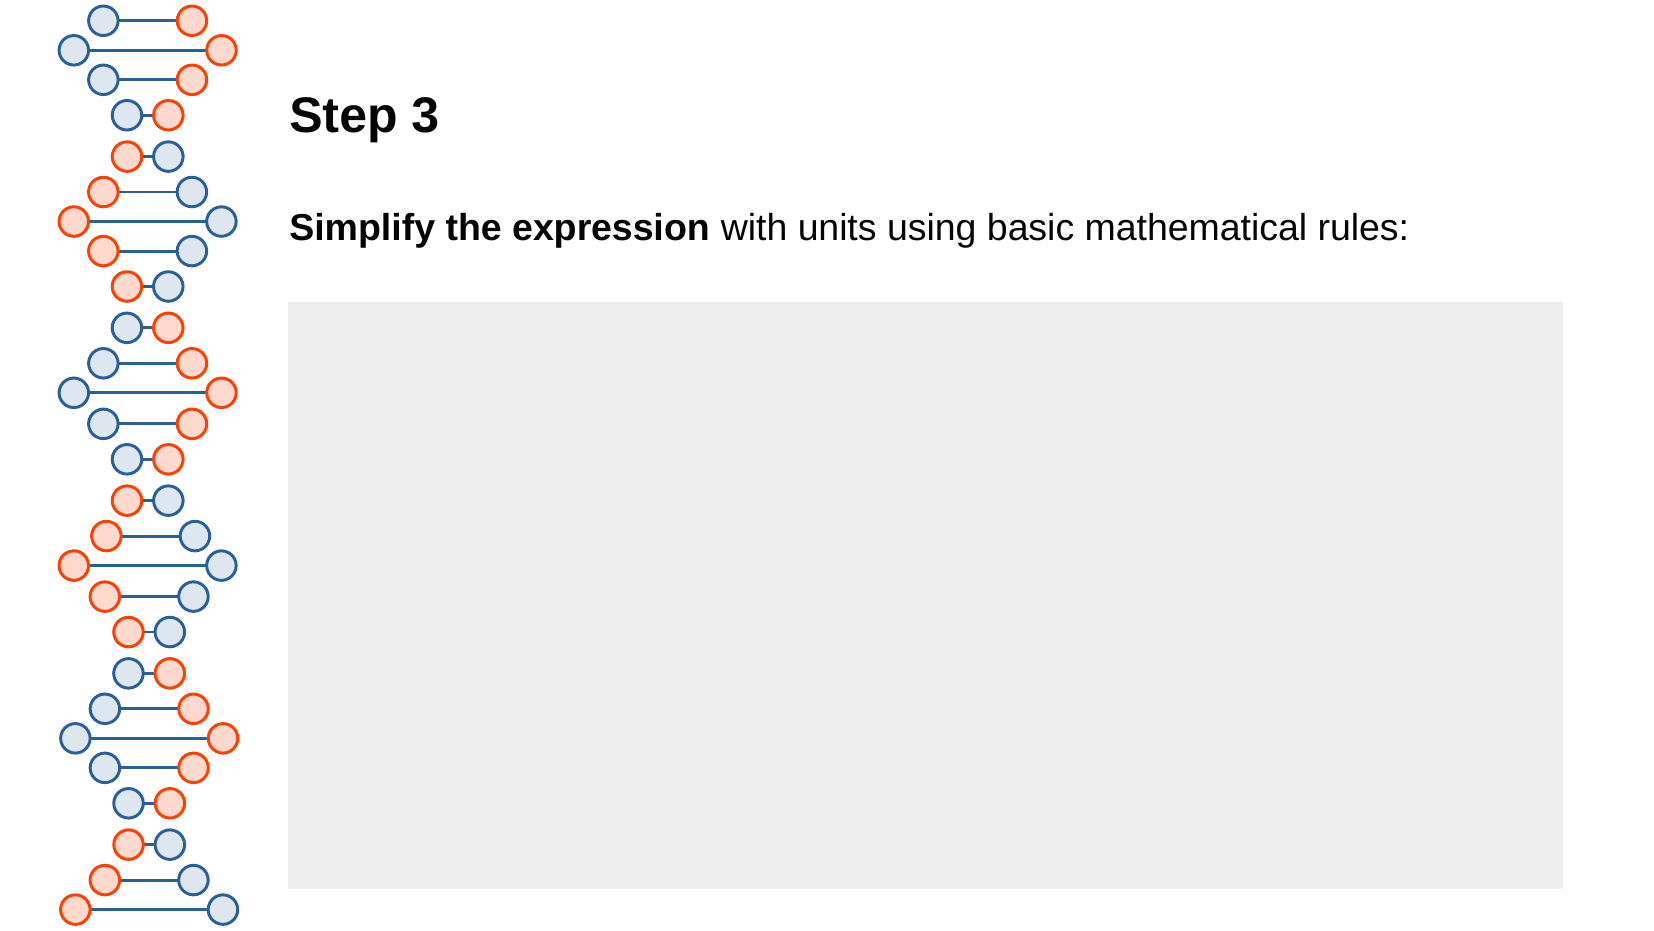

# Step 3
Simplify the expression with units using basic mathematical rules: